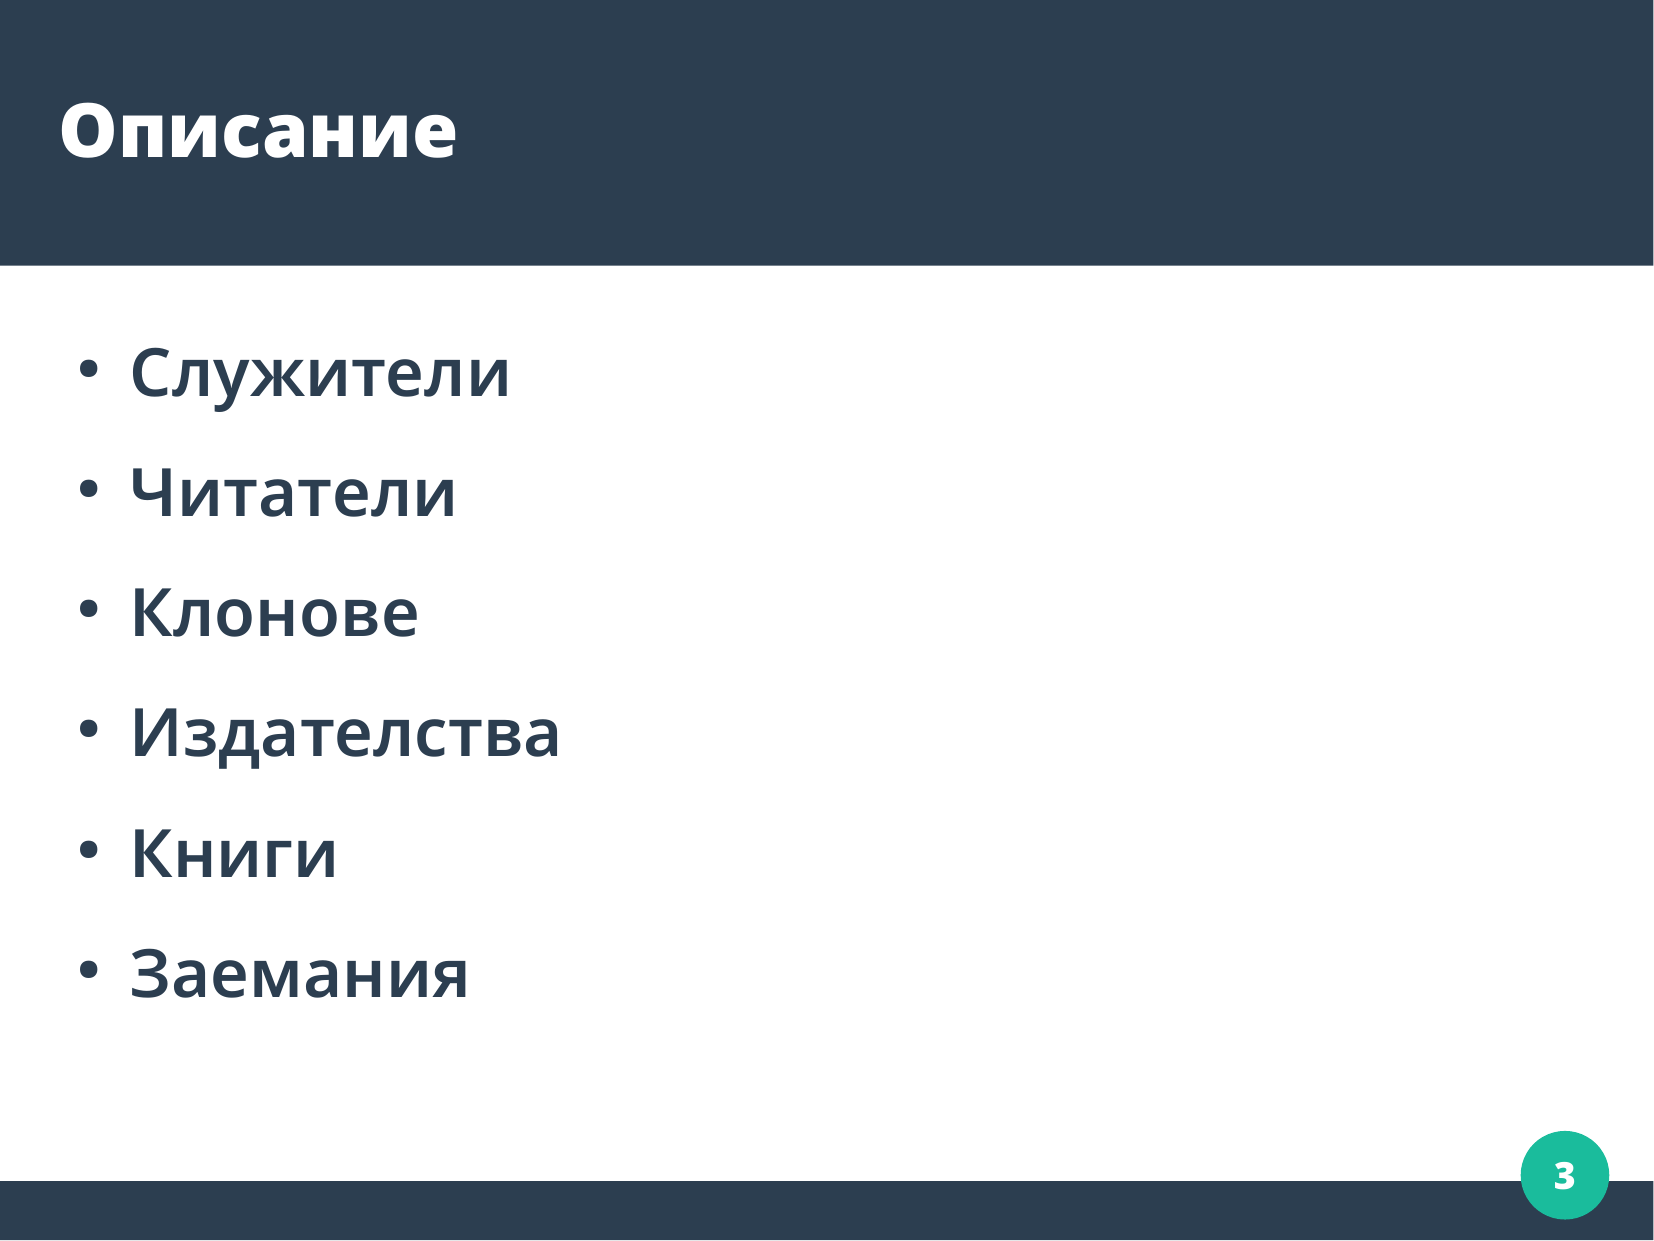

# Описание
Служители
Читатели
Клонове
Издателства
Книги
Заемания
3